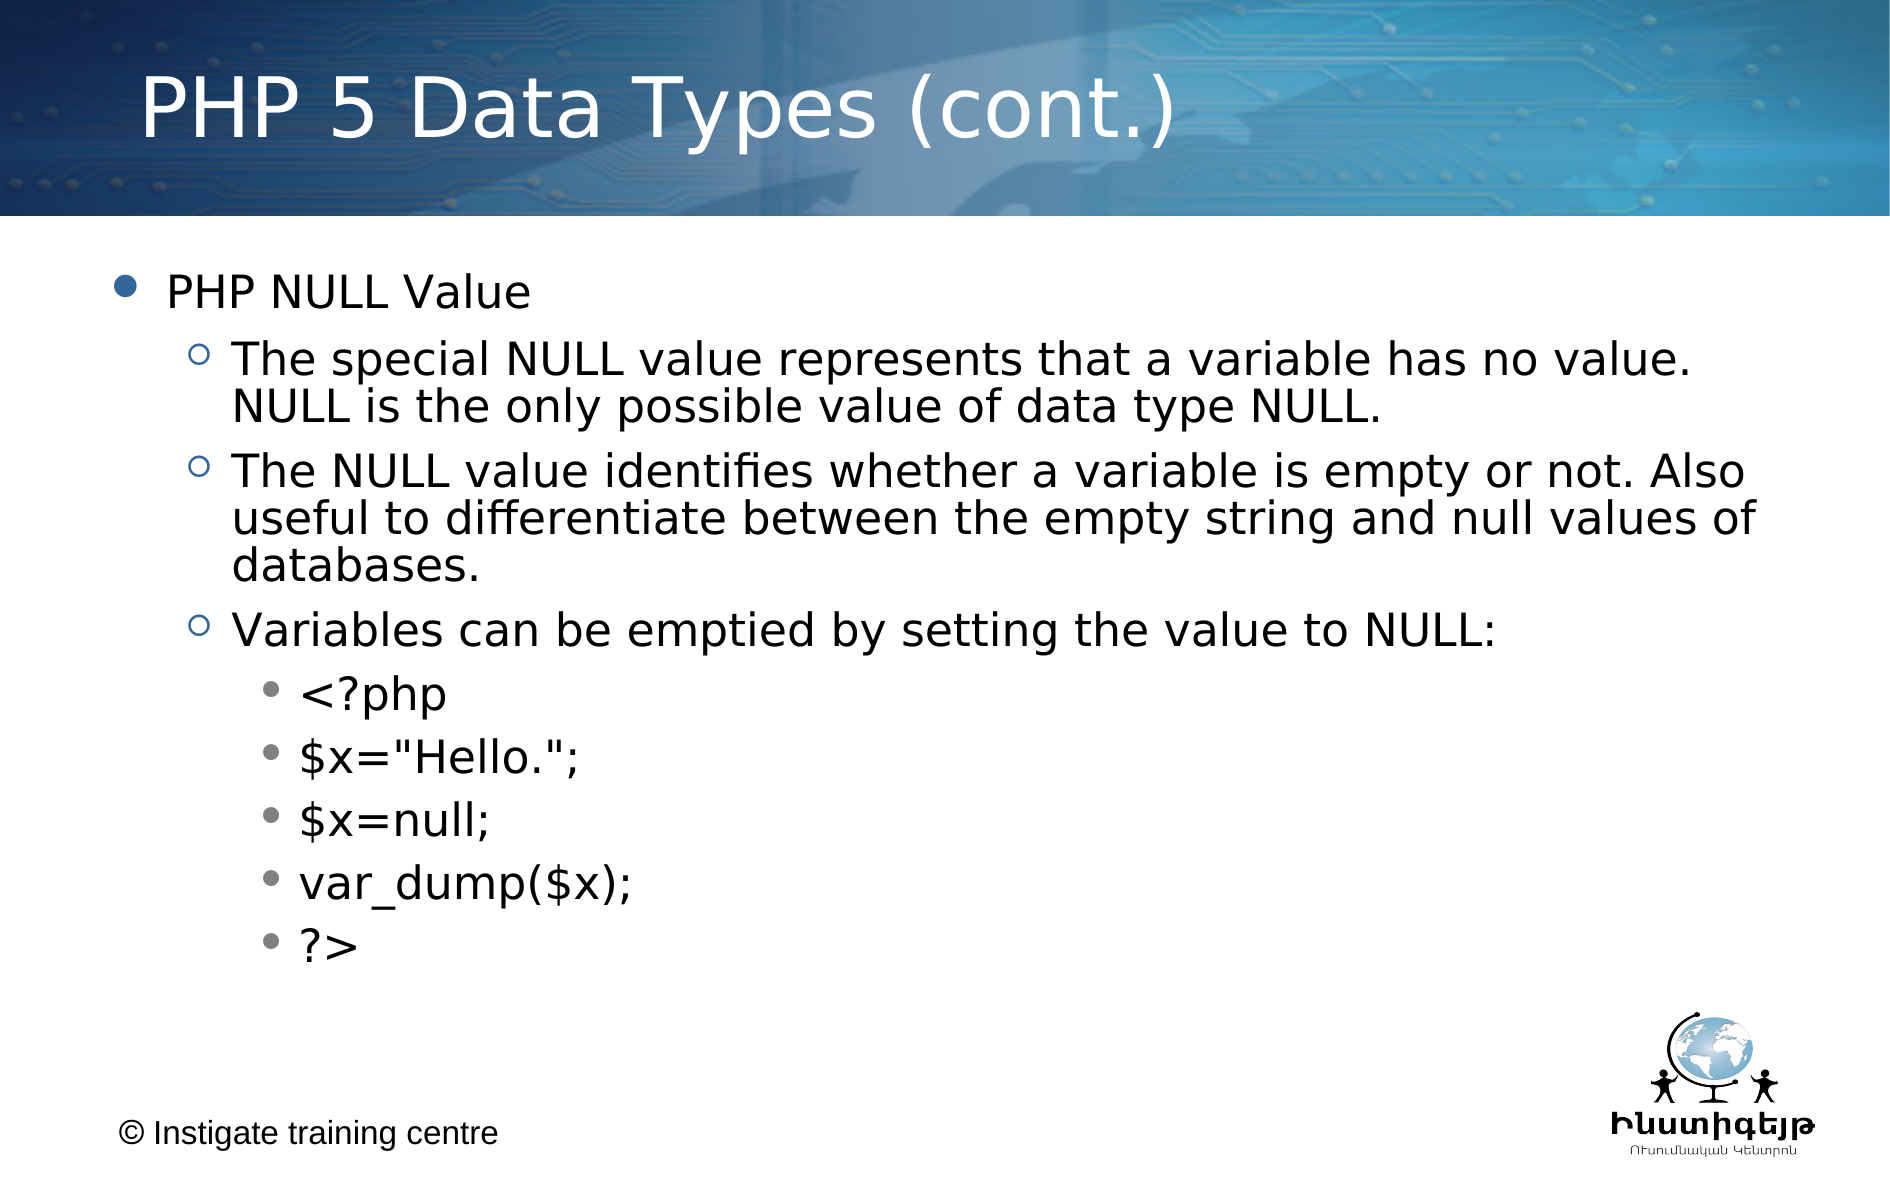

PHP 5 Data Types (cont.)
# PHP NULL Value
The special NULL value represents that a variable has no value. NULL is the only possible value of data type NULL.
The NULL value identifies whether a variable is empty or not. Also useful to differentiate between the empty string and null values of databases.
Variables can be emptied by setting the value to NULL:
<?php
$x="Hello.";
$x=null;
var_dump($x);
?>